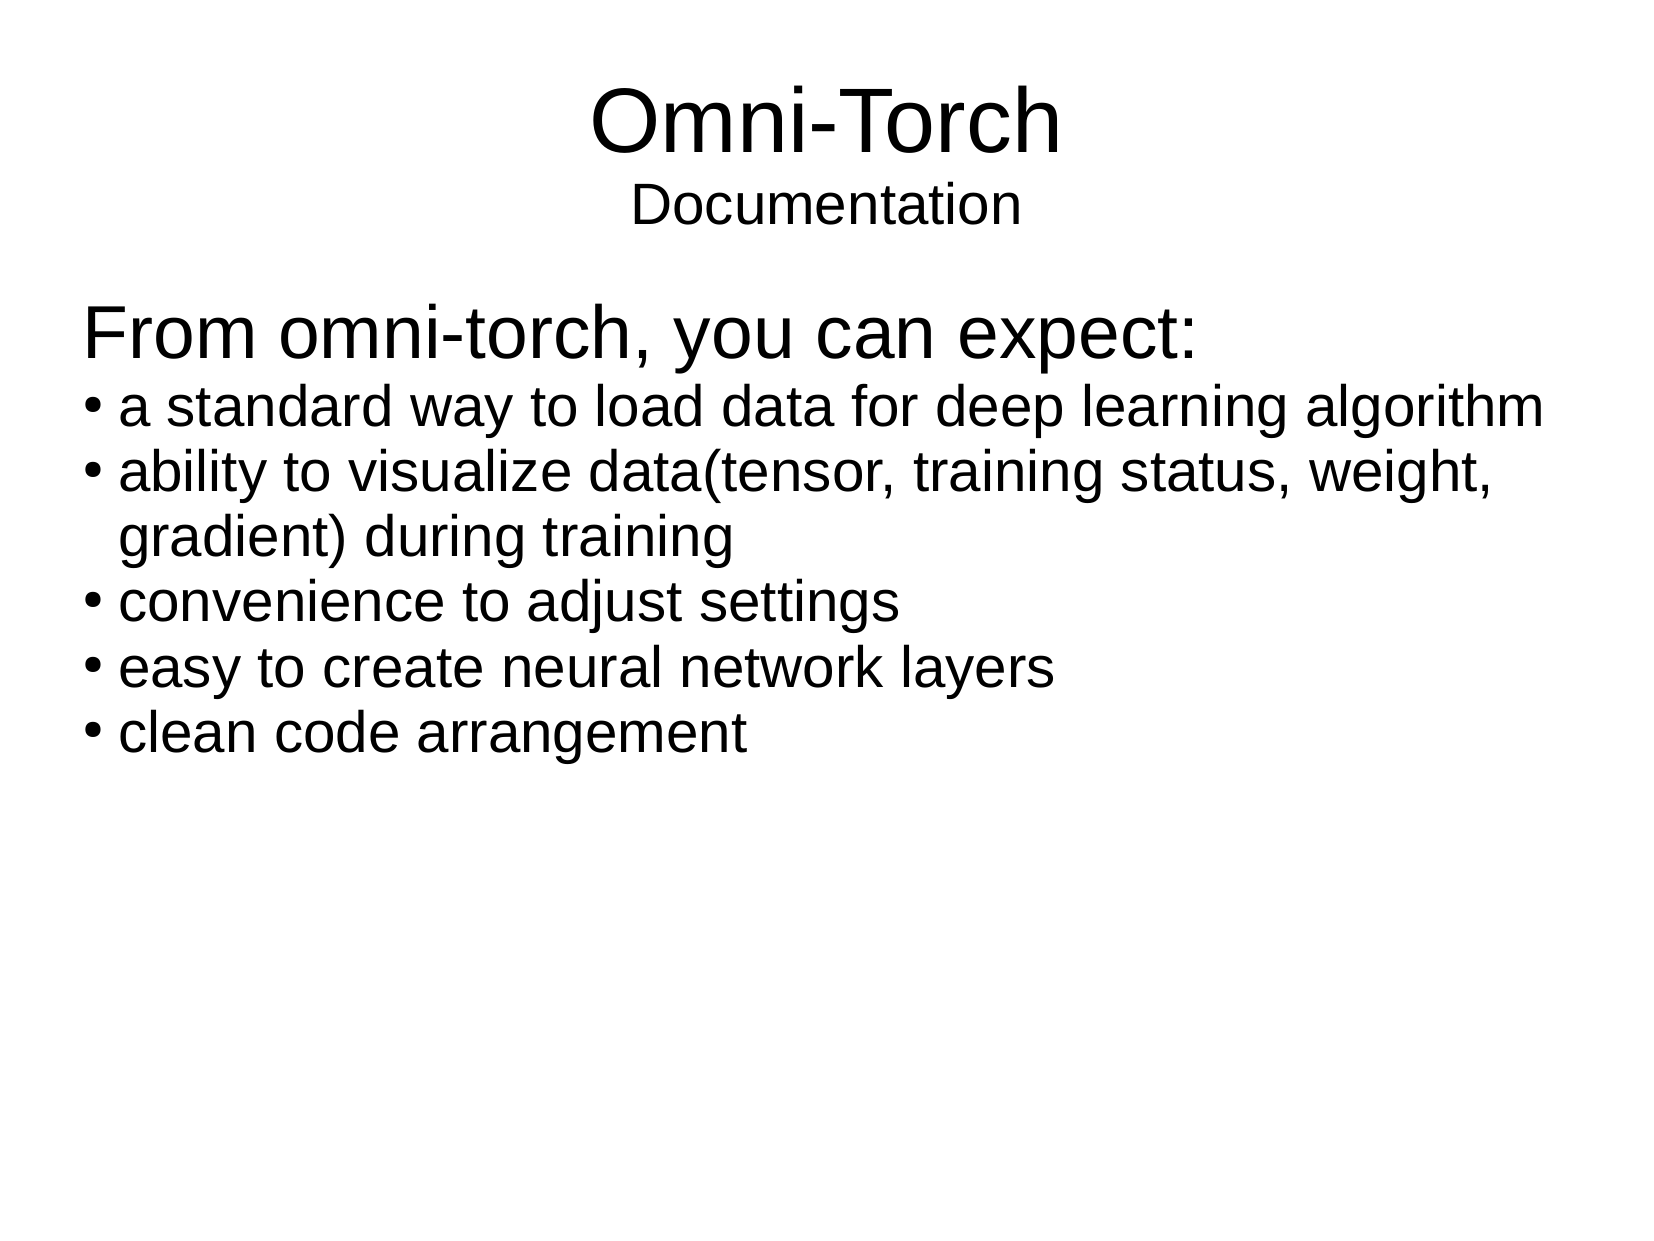

Omni-Torch
Documentation
# From omni-torch, you can expect:
a standard way to load data for deep learning algorithm
ability to visualize data(tensor, training status, weight, gradient) during training
convenience to adjust settings
easy to create neural network layers
clean code arrangement